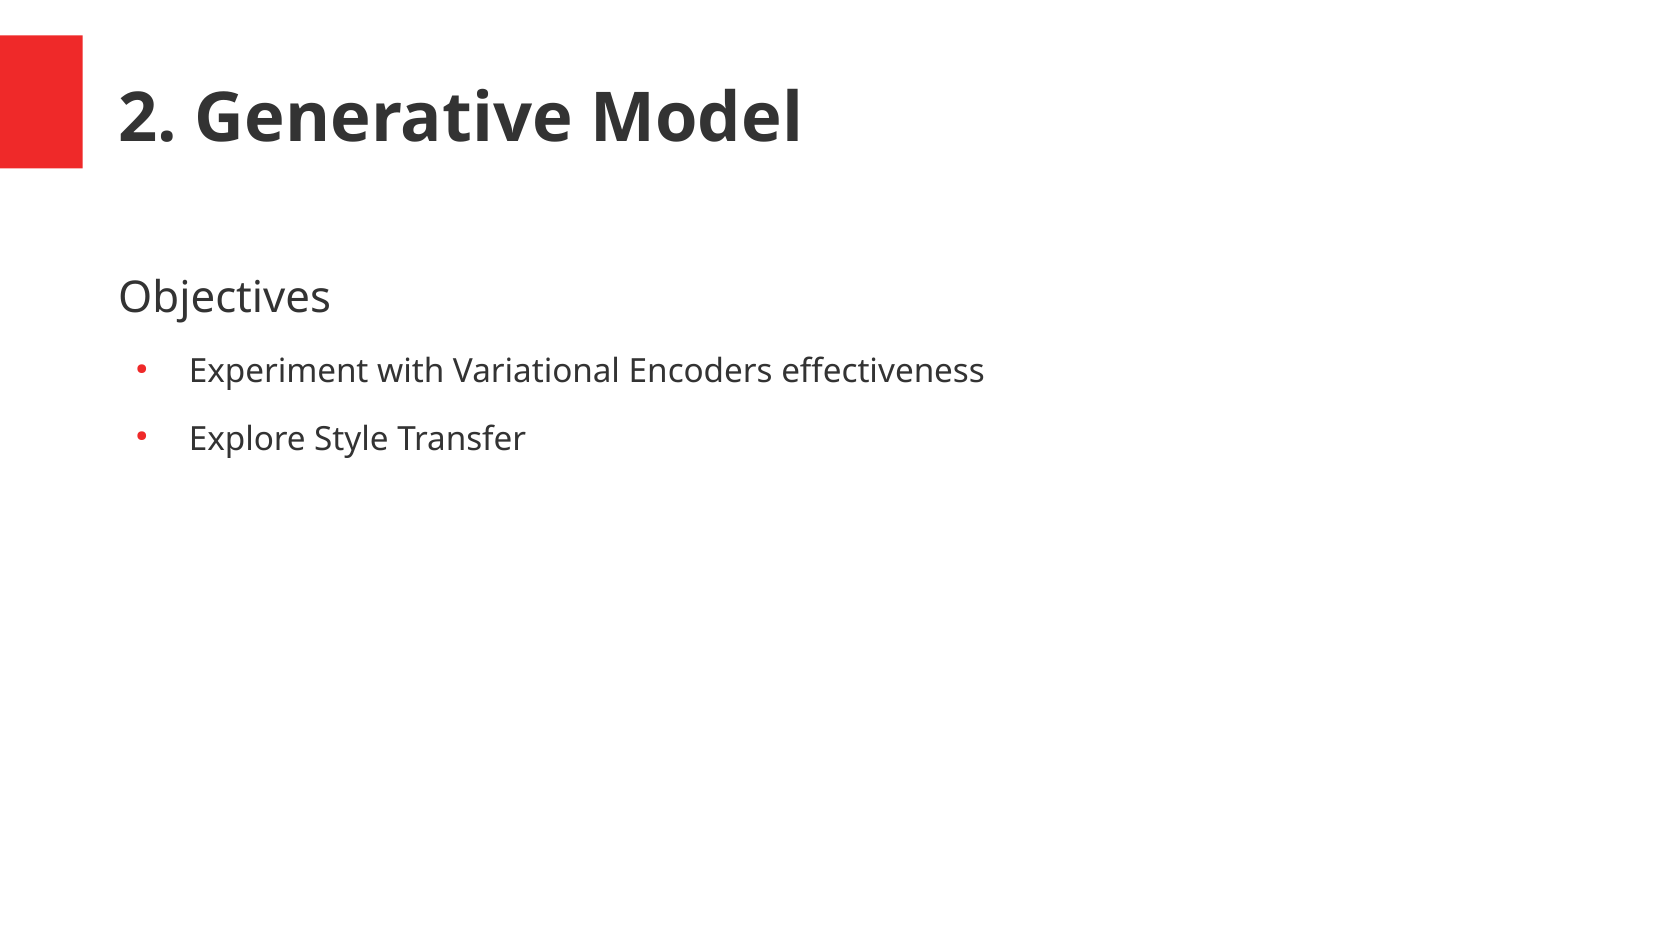

# 2. Generative Model
Objectives
Experiment with Variational Encoders effectiveness
Explore Style Transfer